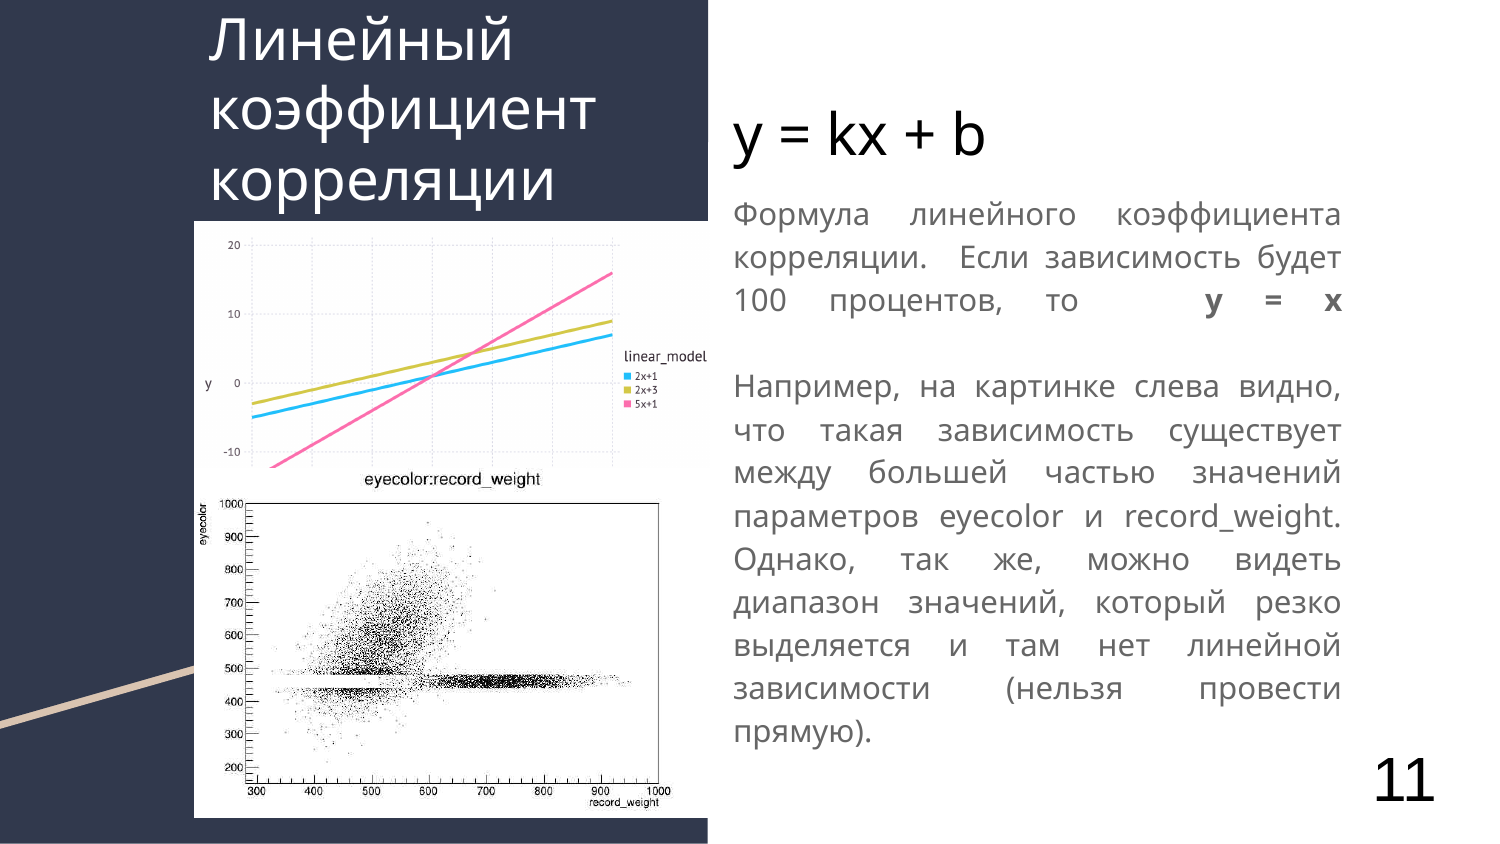

Линейный коэффициент корреляции
y = kx + b
# Формула линейного коэффициента корреляции. Если зависимость будет 100 процентов, то y = x Например, на картинке слева видно, что такая зависимость существует между большей частью значений параметров eyecolor и record_weight. Однако, так же, можно видеть диапазон значений, который резко выделяется и там нет линейной зависимости (нельзя провести прямую).
11